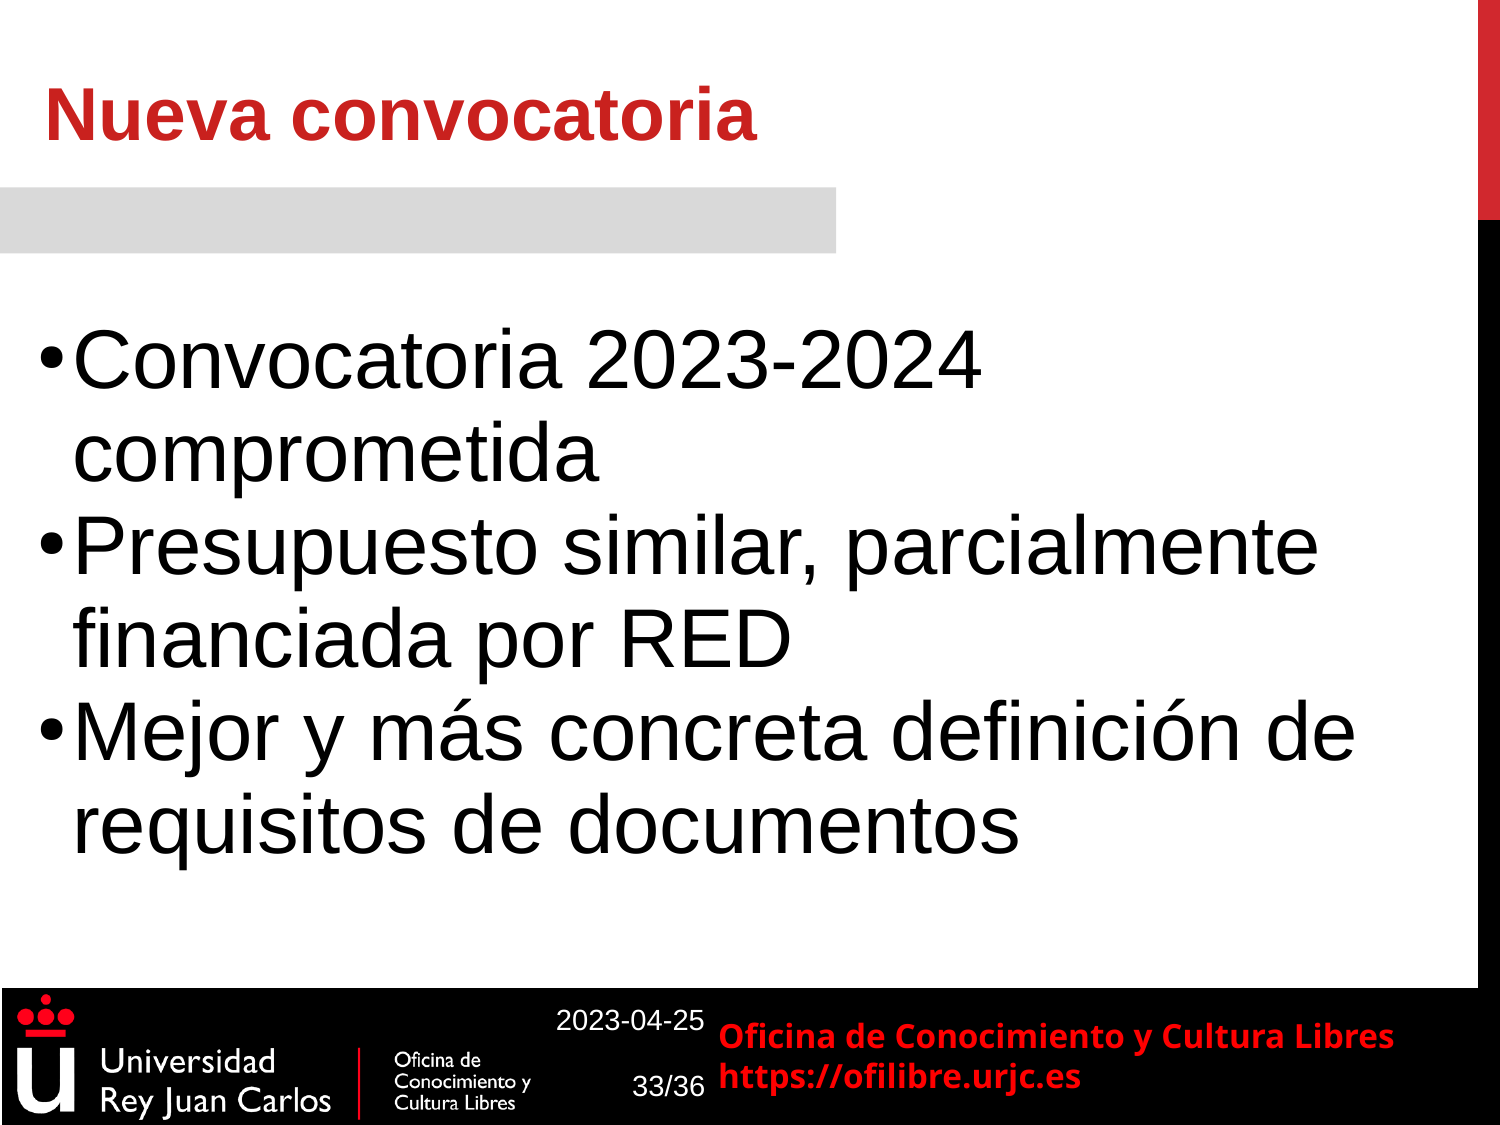

#
Nueva convocatoria
Convocatoria 2023-2024 comprometida
Presupuesto similar, parcialmente financiada por RED
Mejor y más concreta definición de requisitos de documentos